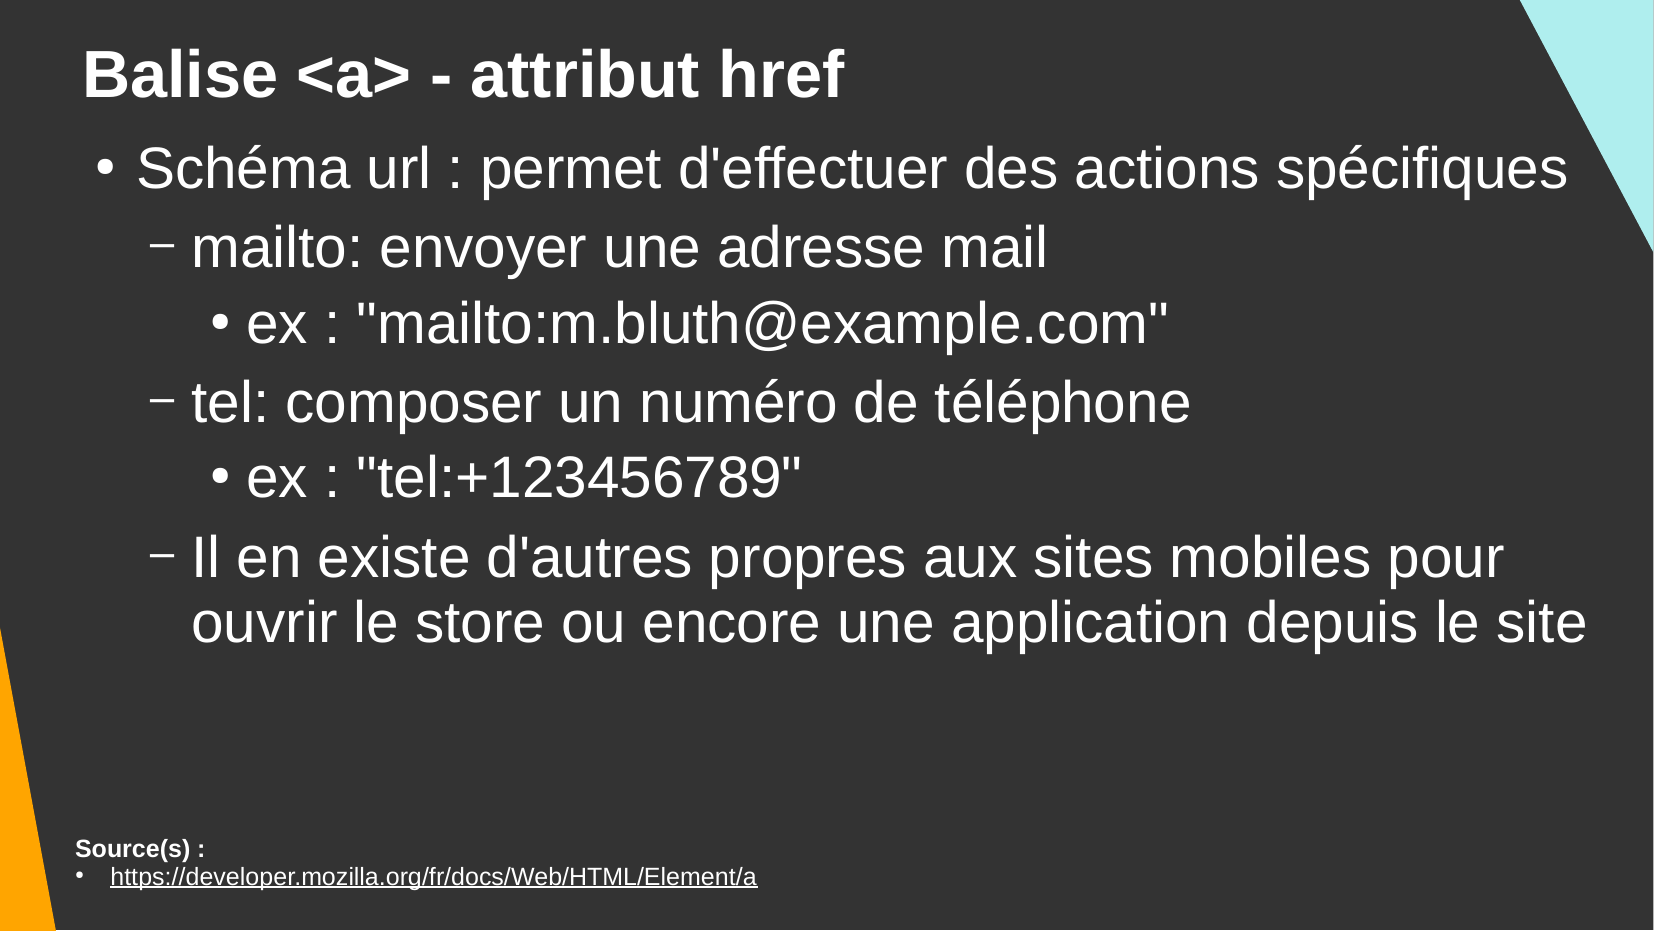

# Balise <a> - attribut href
Schéma url : permet d'effectuer des actions spécifiques
mailto: envoyer une adresse mail
ex : "mailto:m.bluth@example.com"
tel: composer un numéro de téléphone
ex : "tel:+123456789"
Il en existe d'autres propres aux sites mobiles pour ouvrir le store ou encore une application depuis le site
Source(s) :
https://developer.mozilla.org/fr/docs/Web/HTML/Element/a